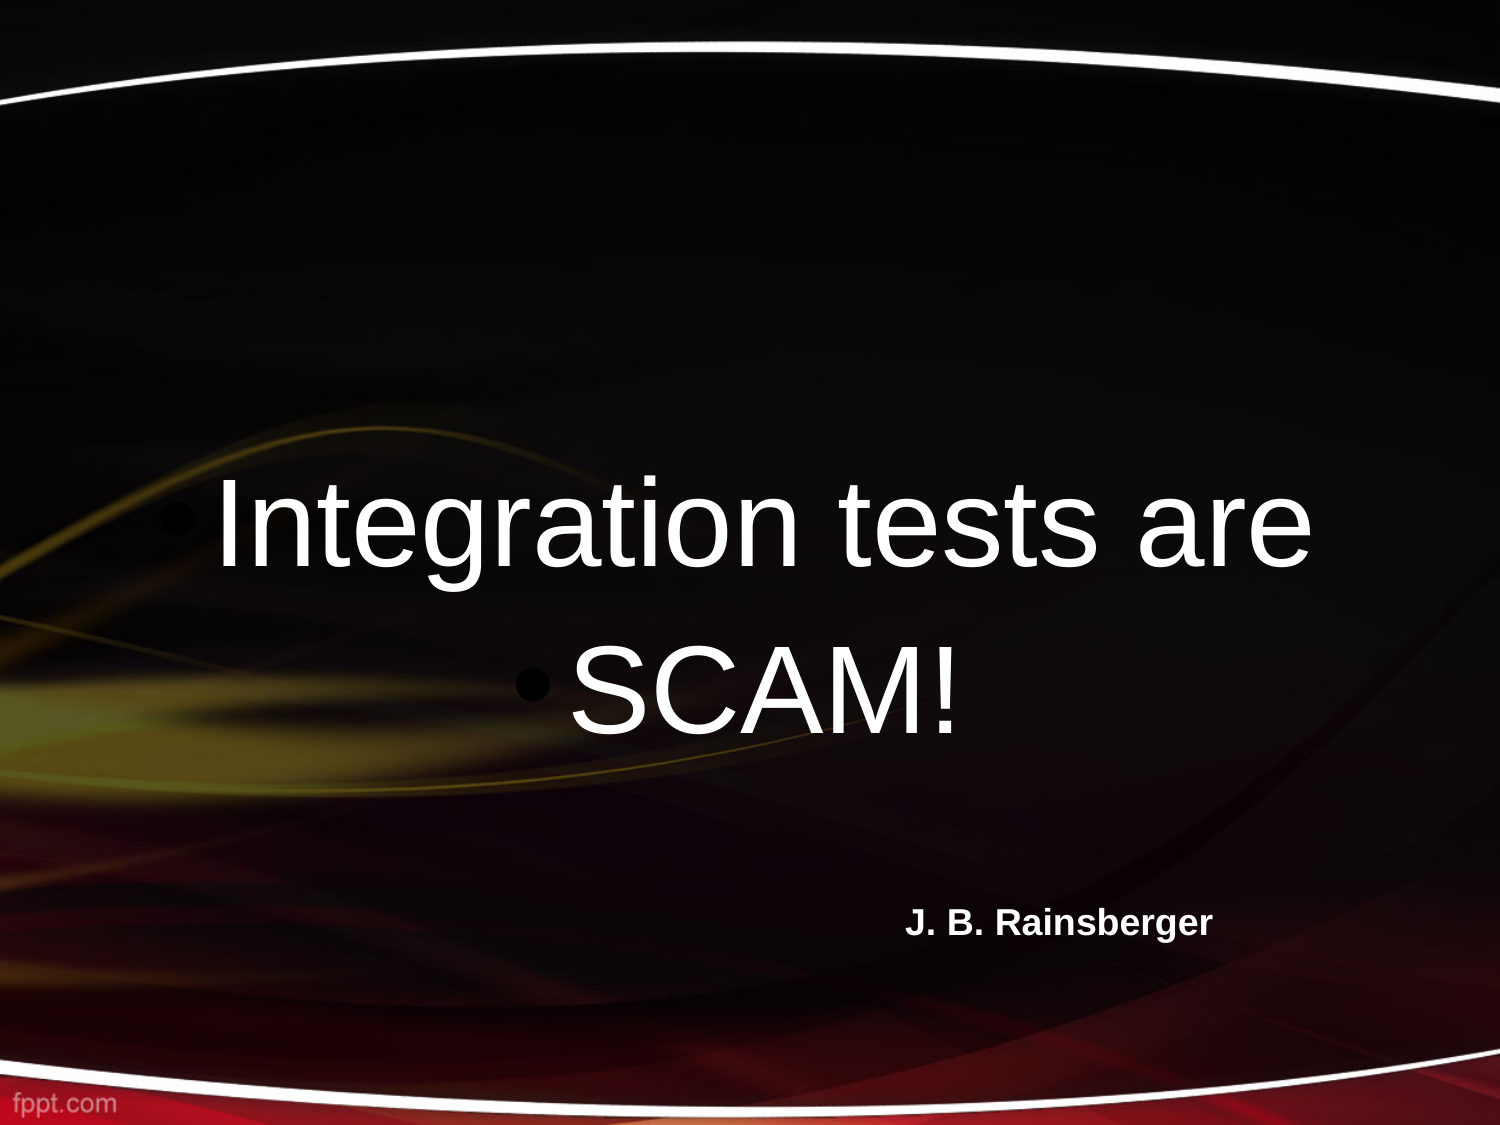

# Integration tests are
SCAM!
J. B. Rainsberger